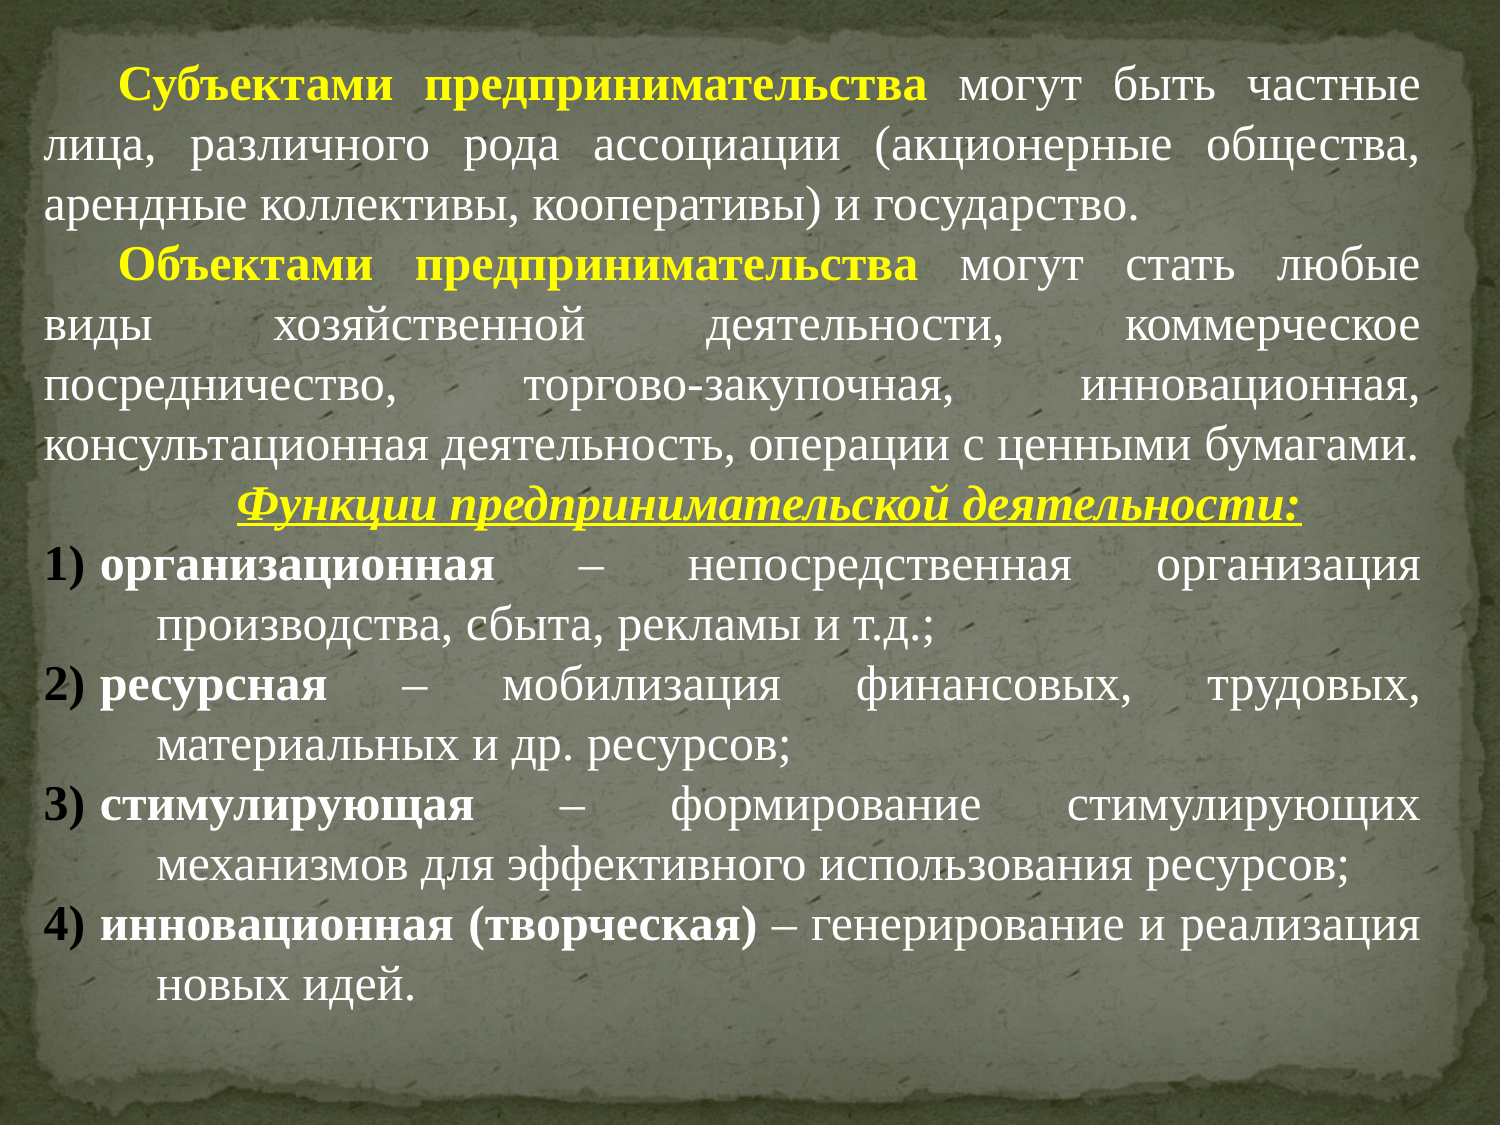

Субъектами предпринимательства могут быть частные лица, различного рода ассоциации (акционерные общества, арендные коллективы, коопе­ративы) и государство.
Объектами предпринимательства могут стать любые виды хозяйствен­ной деятельности, коммерческое посредничество, торгово-закупочная, инновационная, консультационная деятельность, операции с ценными бумагами.
Функции предпринимательской деятельности:
организационная – непосредственная организация производства, сбыта, рекламы и т.д.;
ресурсная – мобилизация финансовых, трудовых, материальных и др. ресурсов;
стимулирующая – формирование стимулирующих механизмов для эффективного использования ресурсов;
инновационная (творческая) – генерирование и реализация новых идей.